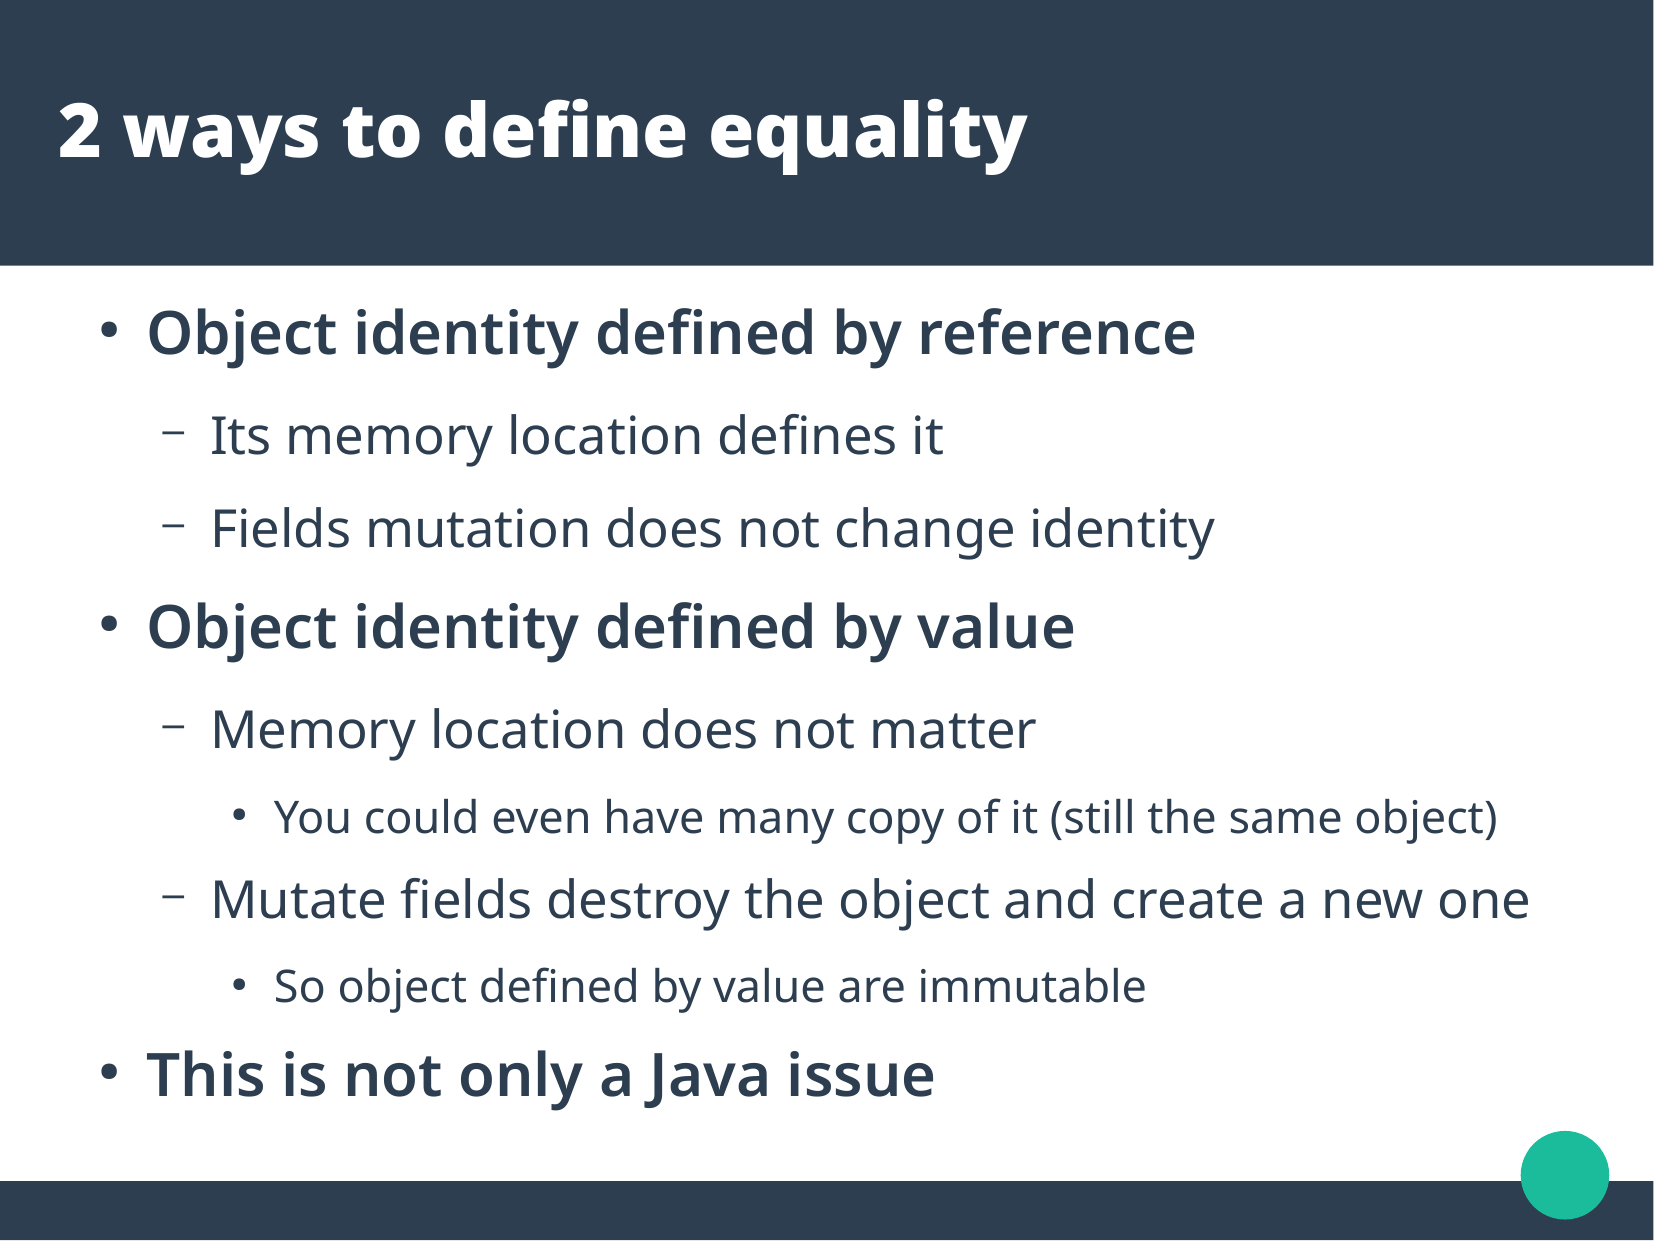

# 2 ways to define equality
Object identity defined by reference
Its memory location defines it
Fields mutation does not change identity
Object identity defined by value
Memory location does not matter
You could even have many copy of it (still the same object)
Mutate fields destroy the object and create a new one
So object defined by value are immutable
This is not only a Java issue